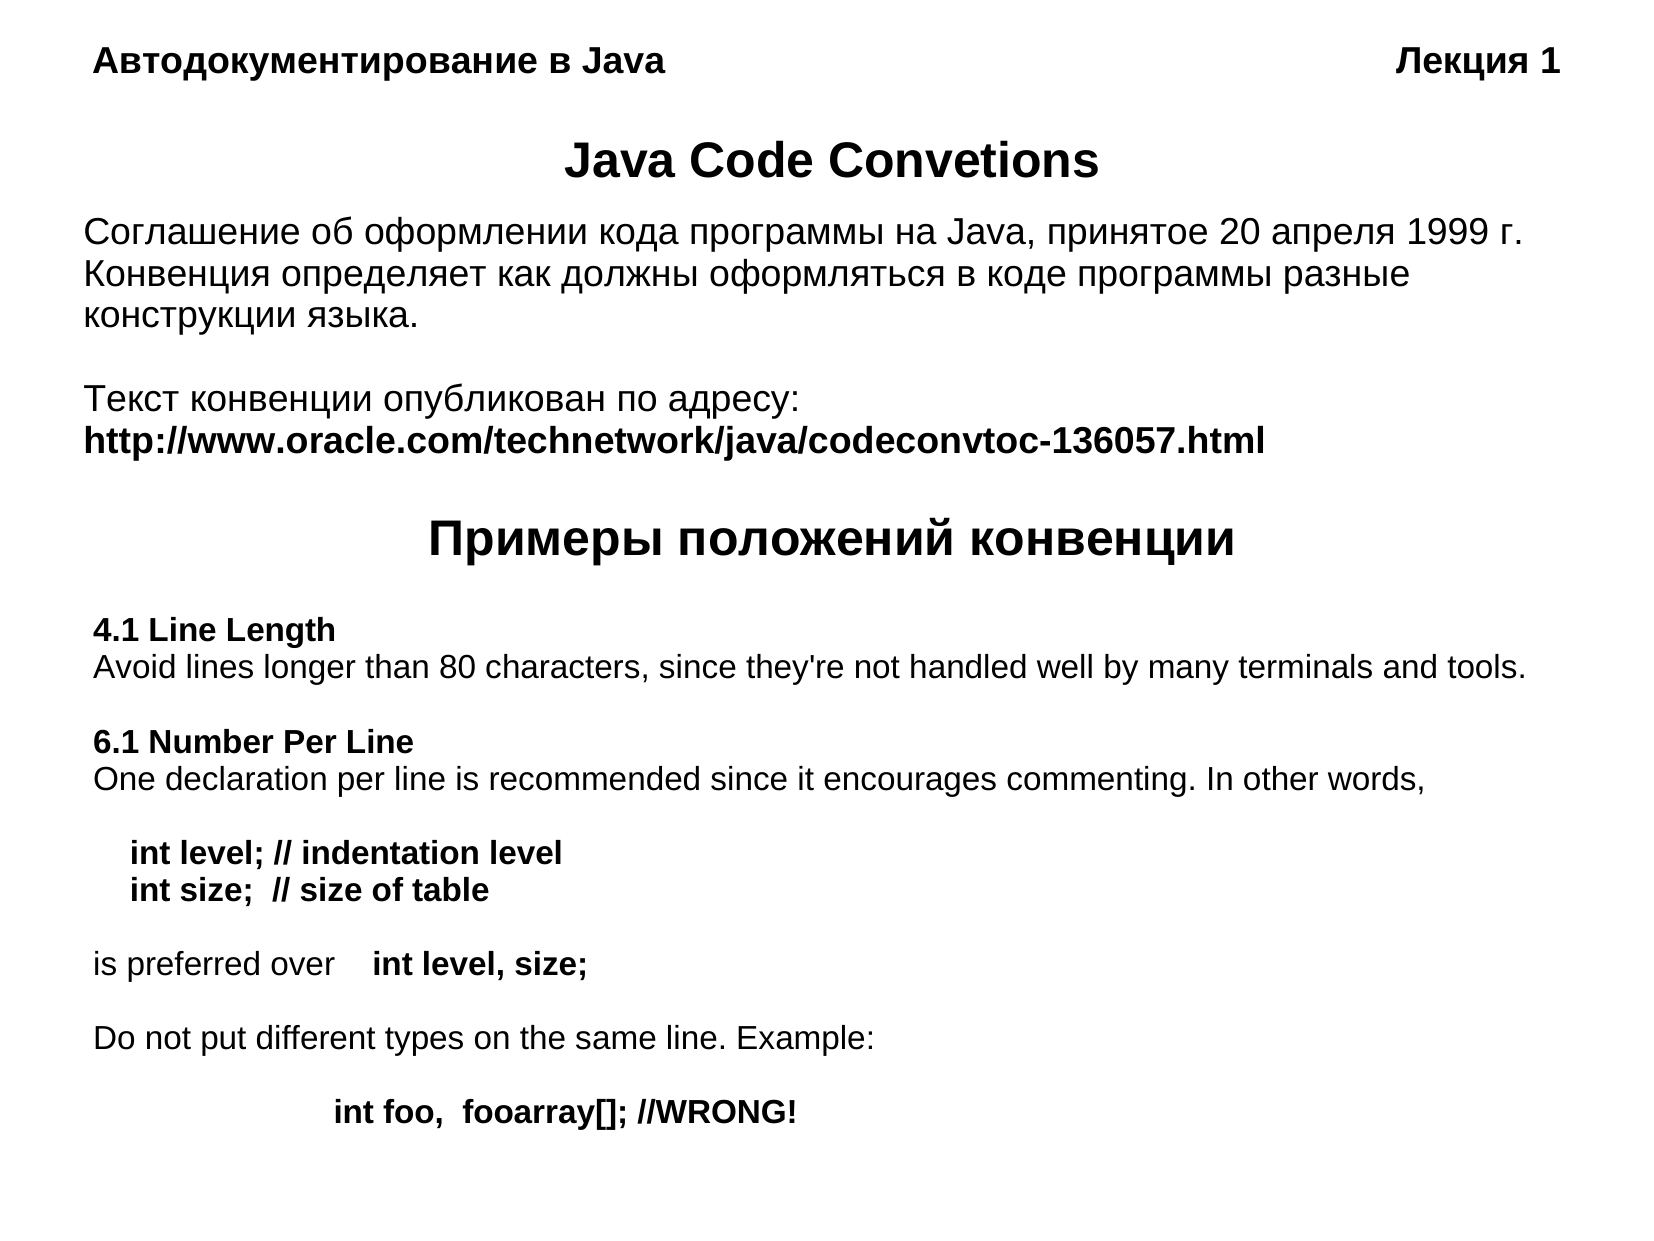

Автодокументирование в Java							Лекция 1
Java Code Convetions
Соглашение об оформлении кода программы на Java, принятое 20 апреля 1999 г.
Конвенция определяет как должны оформляться в коде программы разные конструкции языка.
Текст конвенции опубликован по адресу:
http://www.oracle.com/technetwork/java/codeconvtoc-136057.html
Примеры положений конвенции
4.1 Line Length
Avoid lines longer than 80 characters, since they're not handled well by many terminals and tools.
6.1 Number Per Line
One declaration per line is recommended since it encourages commenting. In other words,
 int level; // indentation level
 int size; // size of table
is preferred over int level, size;
Do not put different types on the same line. Example:
 int foo, fooarray[]; //WRONG!